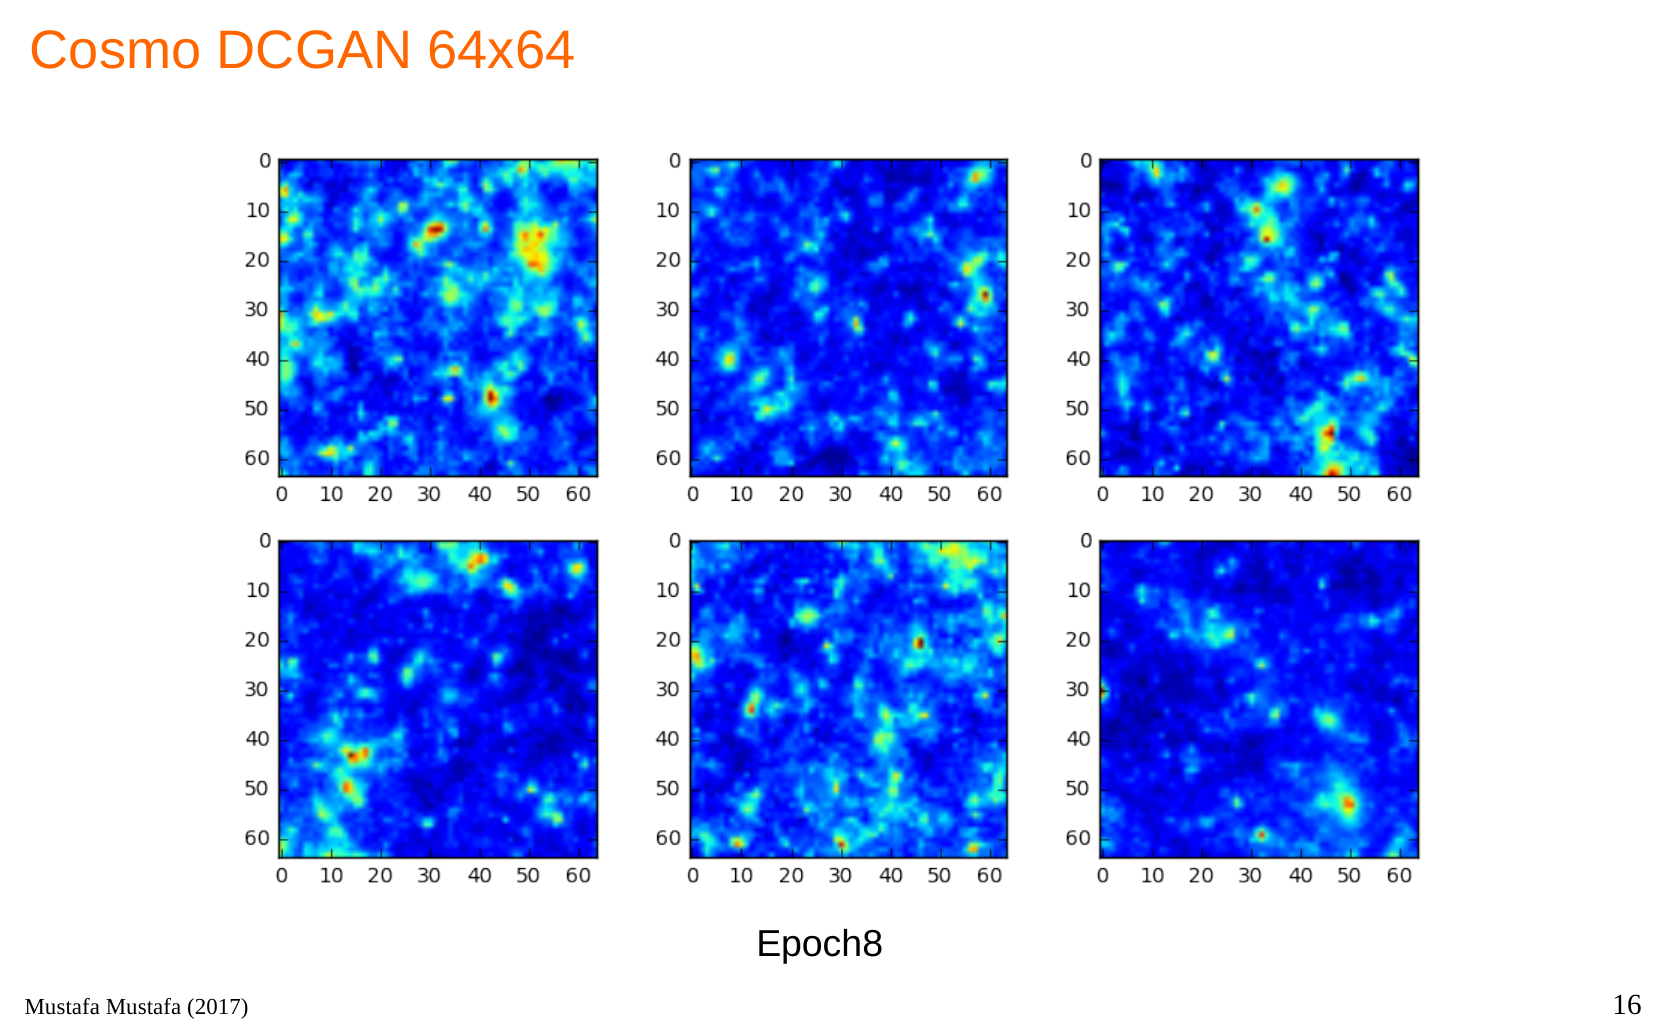

# Cosmo DCGAN 64x64
Epoch8
16
Mustafa Mustafa (2017)